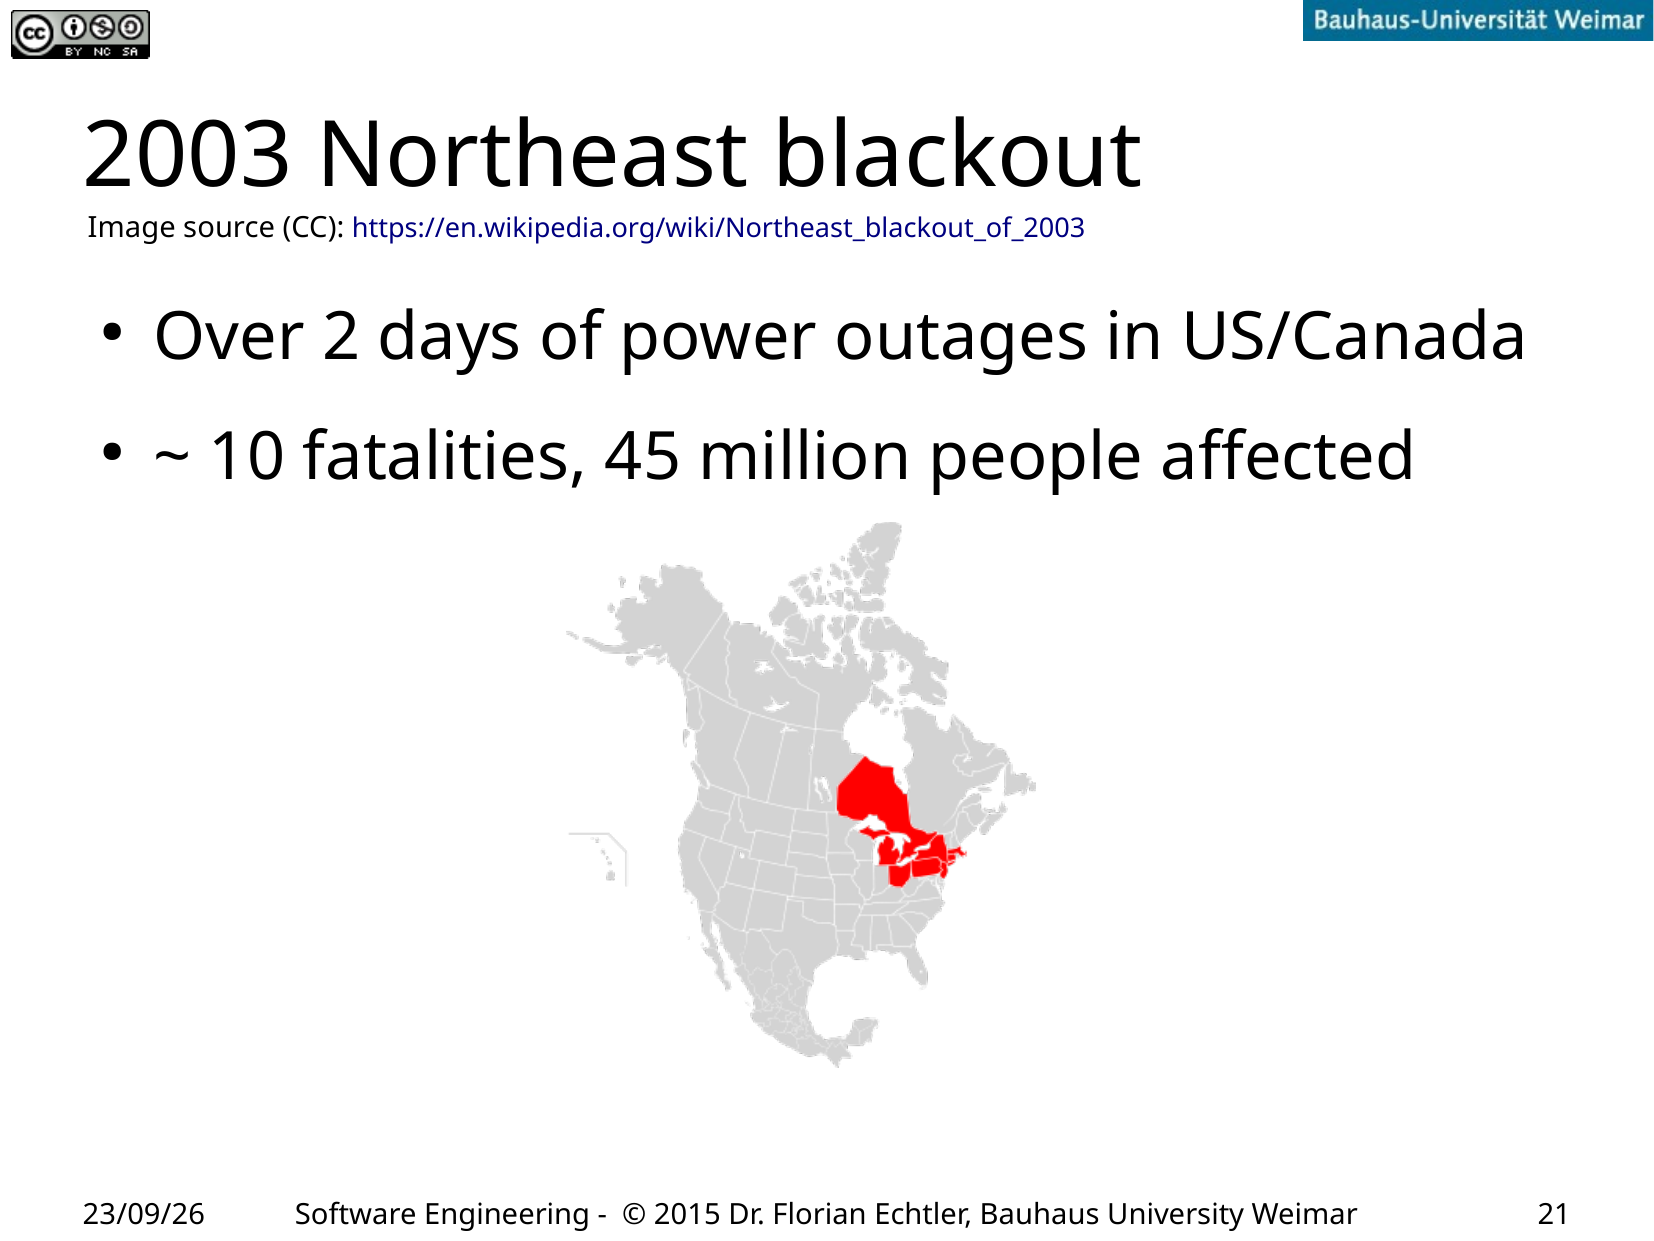

# 2003 Northeast blackout
Image source (CC): https://en.wikipedia.org/wiki/Northeast_blackout_of_2003
Over 2 days of power outages in US/Canada
~ 10 fatalities, 45 million people affected
Software Engineering - © 2015 Dr. Florian Echtler, Bauhaus University Weimar
21